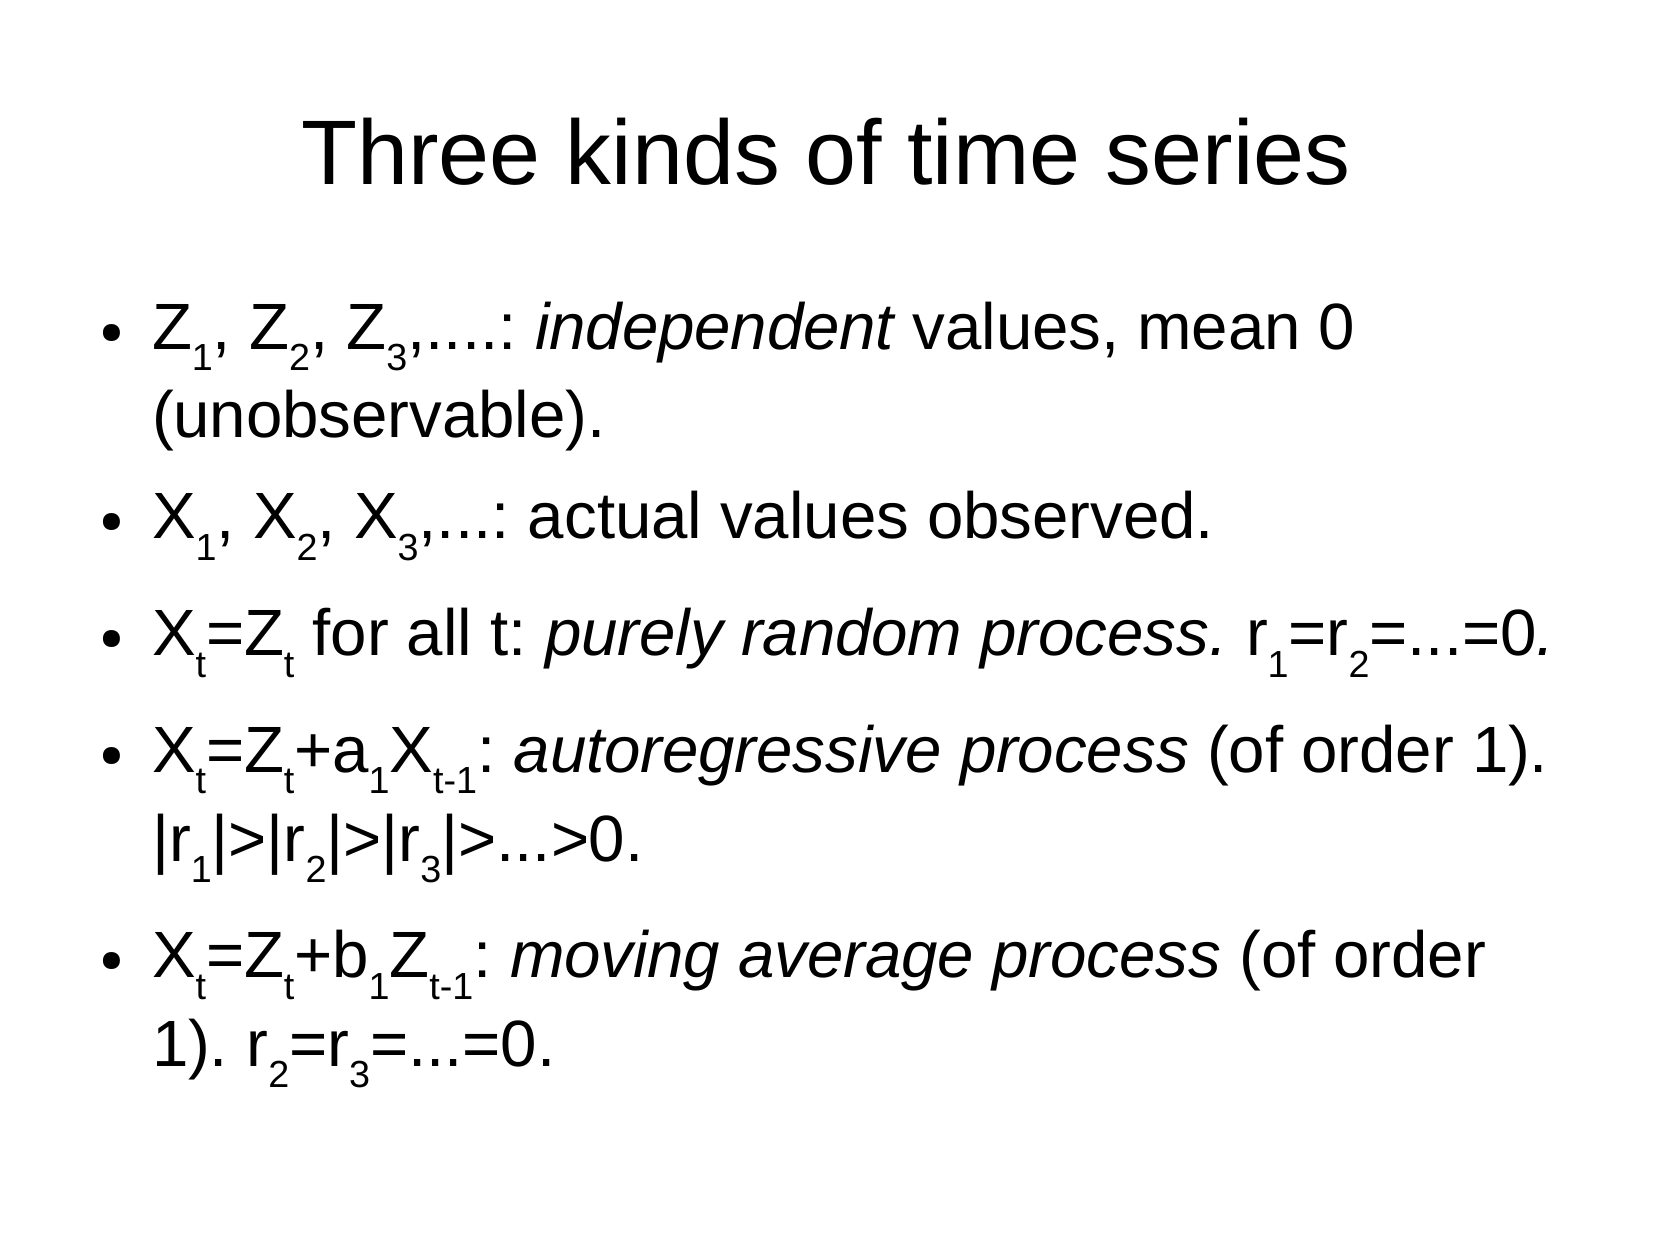

# Three kinds of time series
Z1, Z2, Z3,....: independent values, mean 0 (unobservable).
X1, X2, X3,...: actual values observed.
Xt=Zt for all t: purely random process. r1=r2=...=0.
Xt=Zt+a1Xt-1: autoregressive process (of order 1). |r1|>|r2|>|r3|>...>0.
Xt=Zt+b1Zt-1: moving average process (of order 1). r2=r3=...=0.